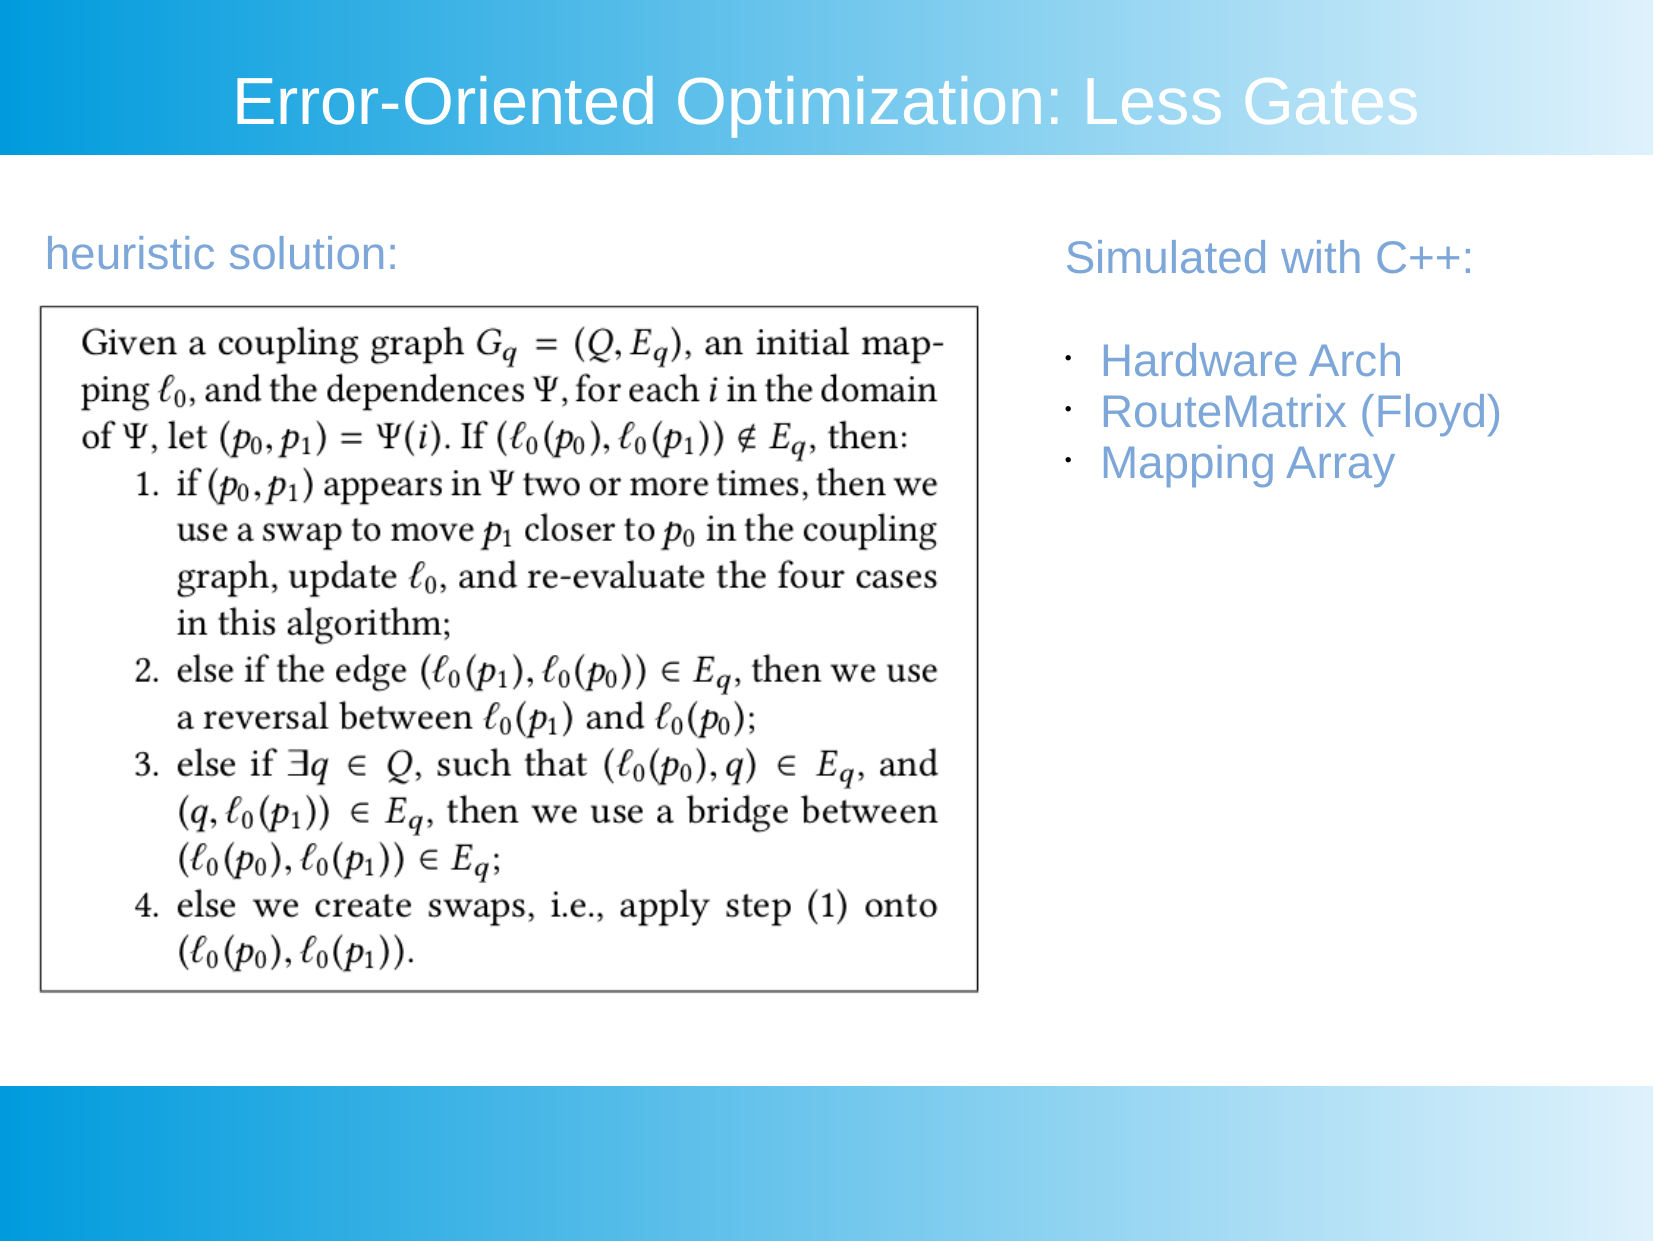

# Error-Oriented Optimization: Less Gates
heuristic solution:
Simulated with C++:
Hardware Arch
RouteMatrix (Floyd)
Mapping Array